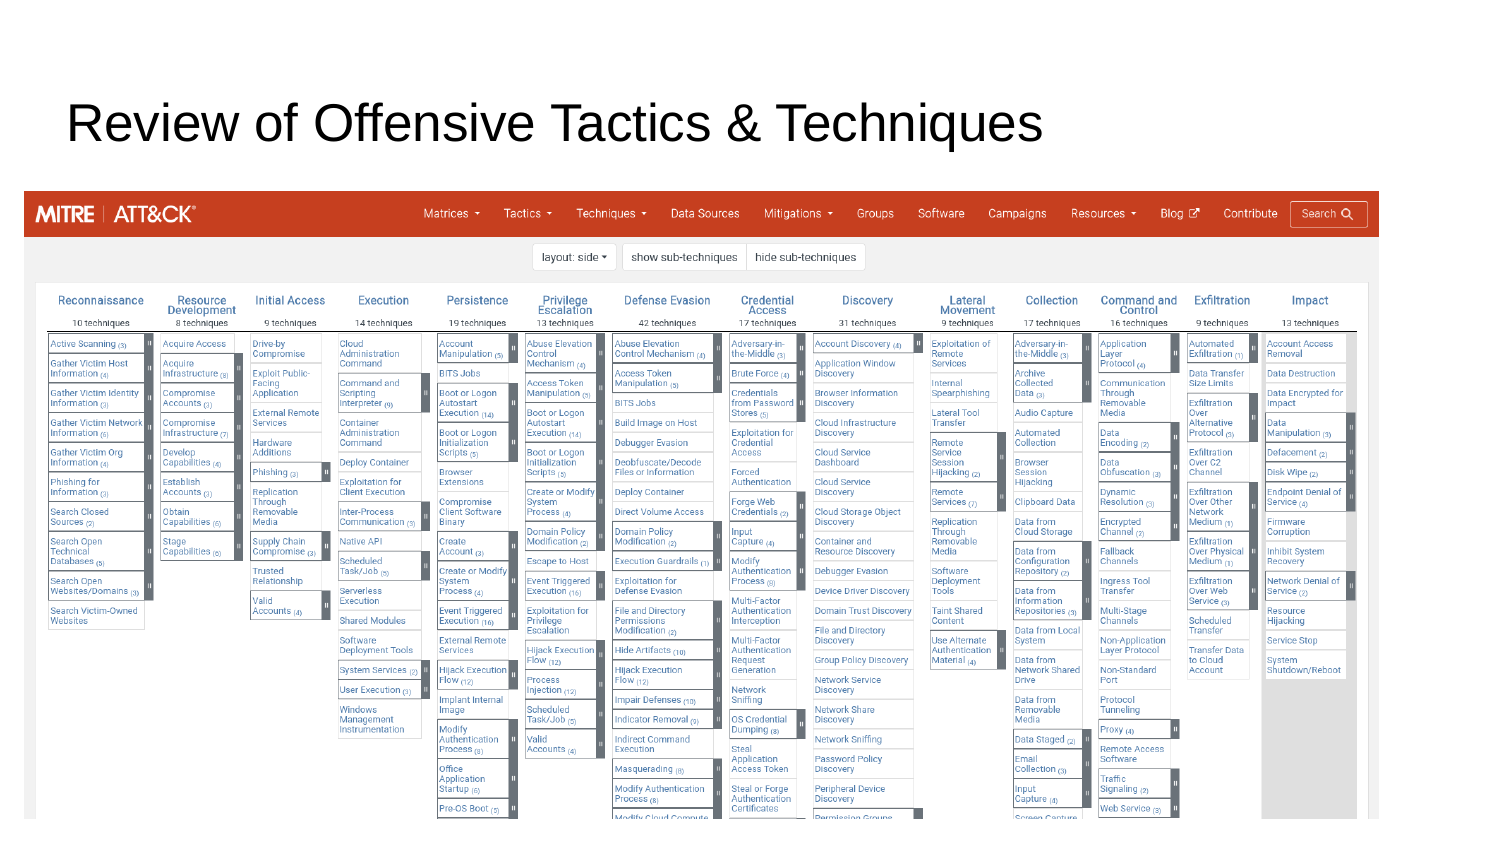

# Review of Offensive Tactics & Techniques